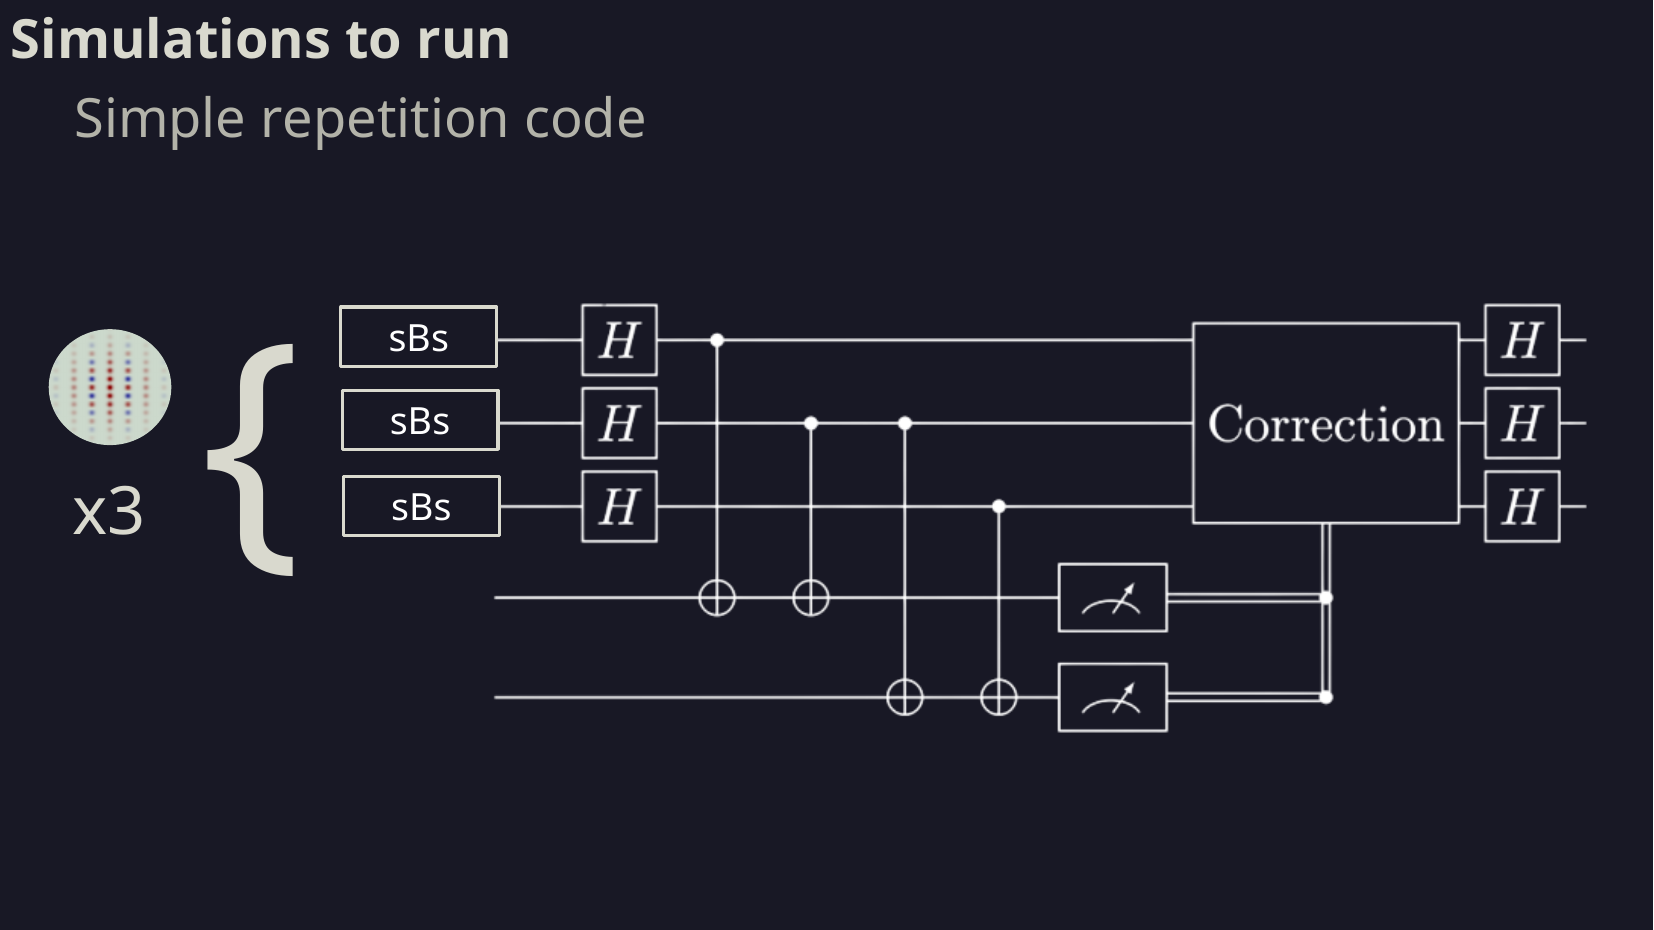

Simulations to run
Simple repetition code
{
sBs
sBs
x3
sBs